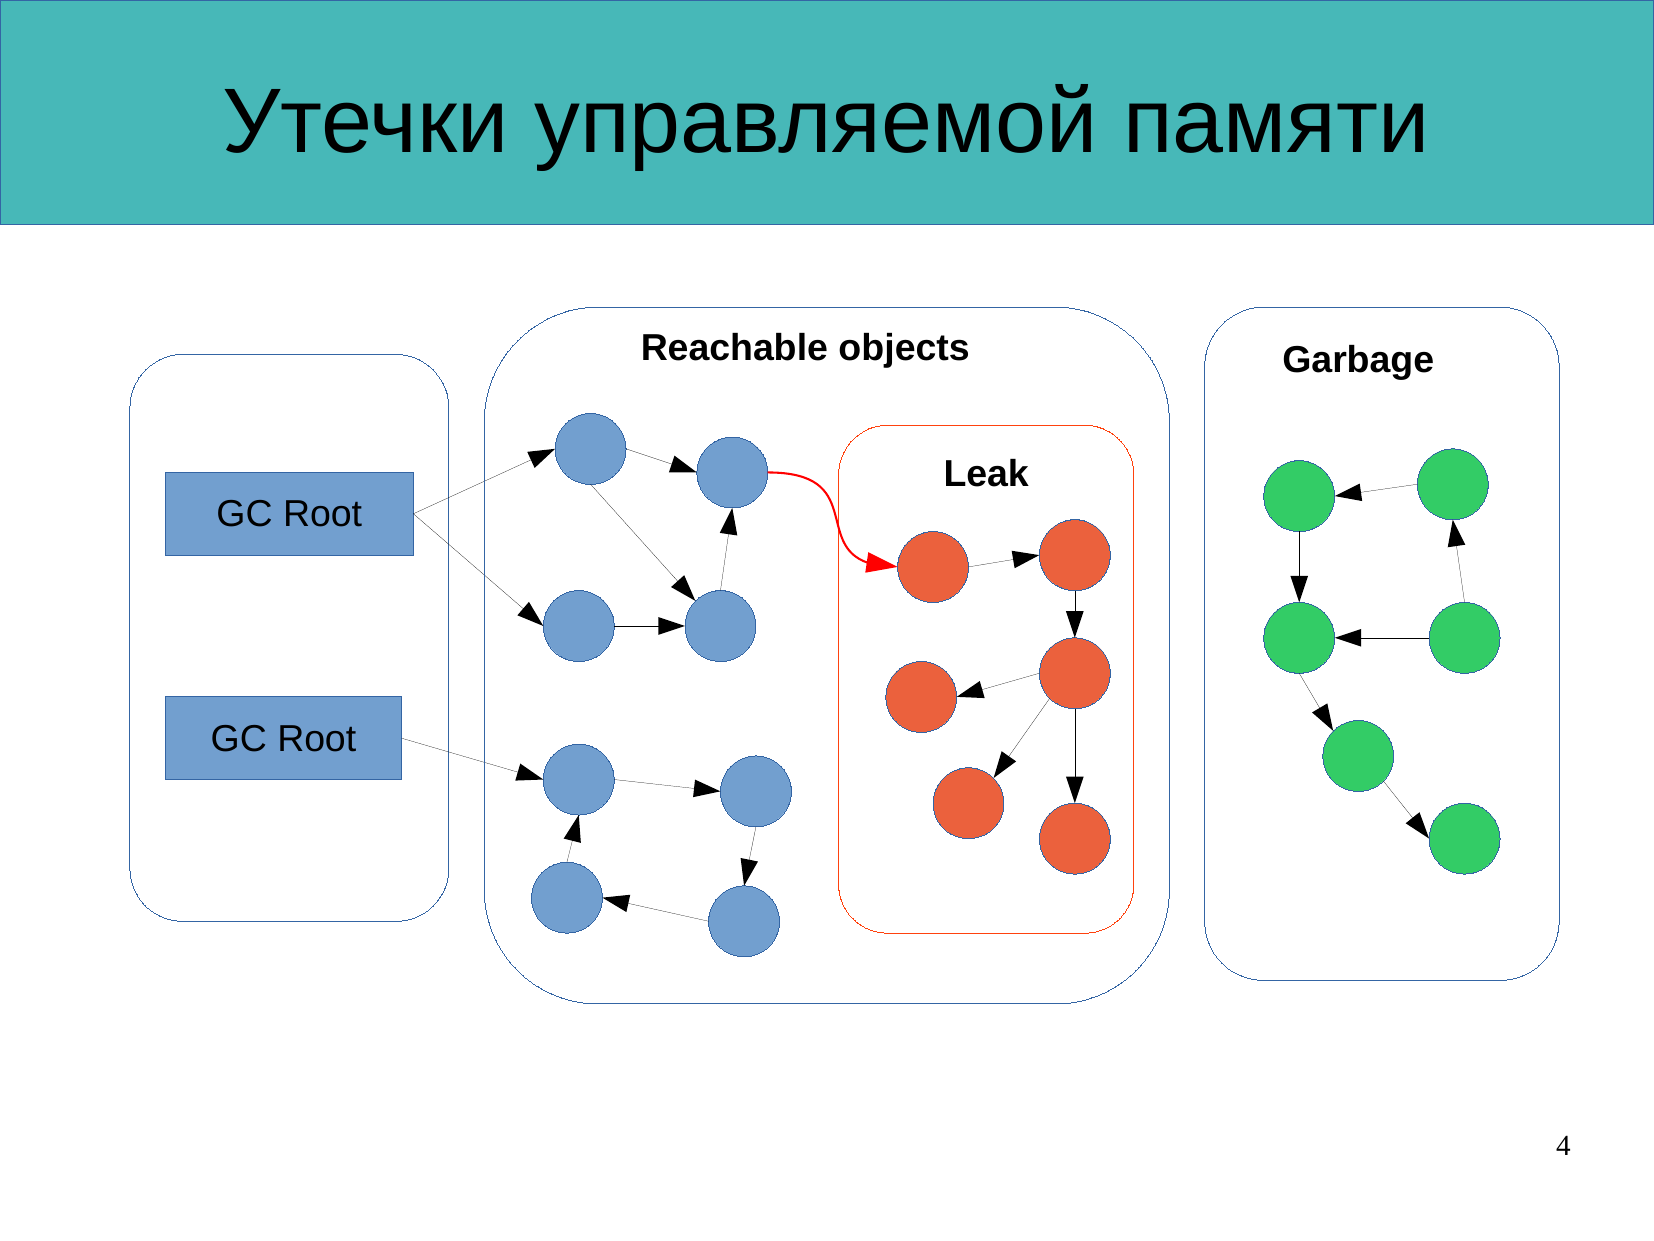

# Утечки управляемой памяти
Reachable objects
Garbage
Leak
GC Root
GC Root
4